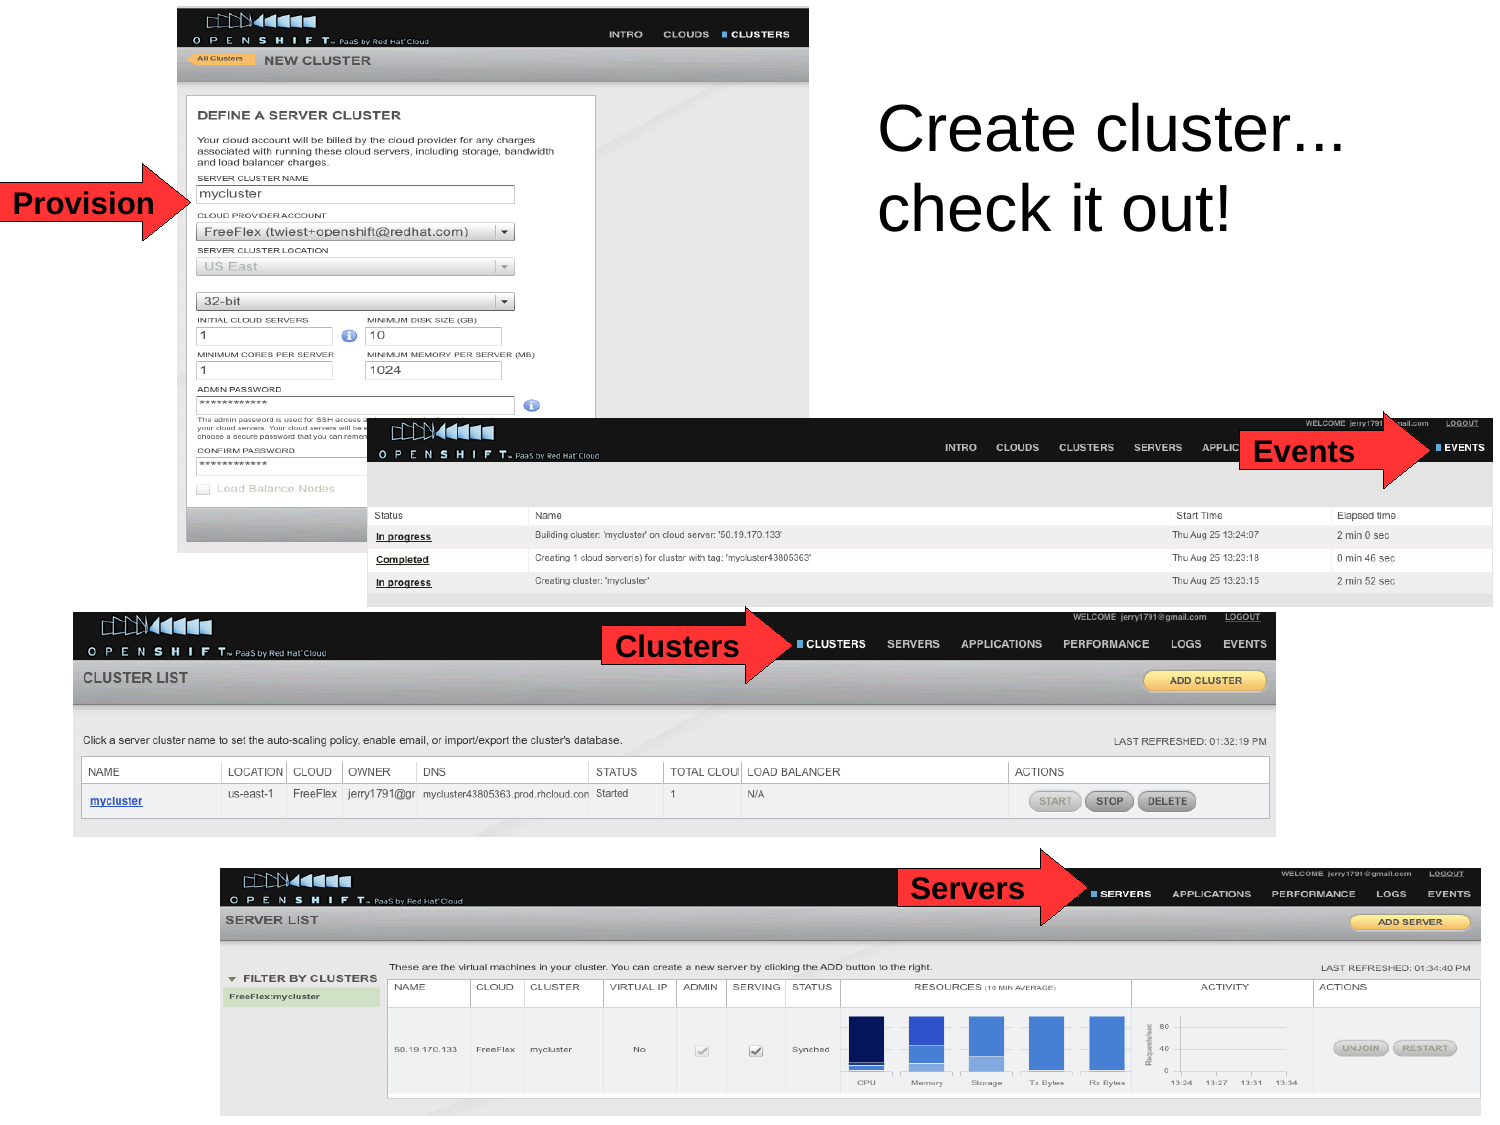

Create cluster...
check it out!
Provision
Events
Clusters
Servers